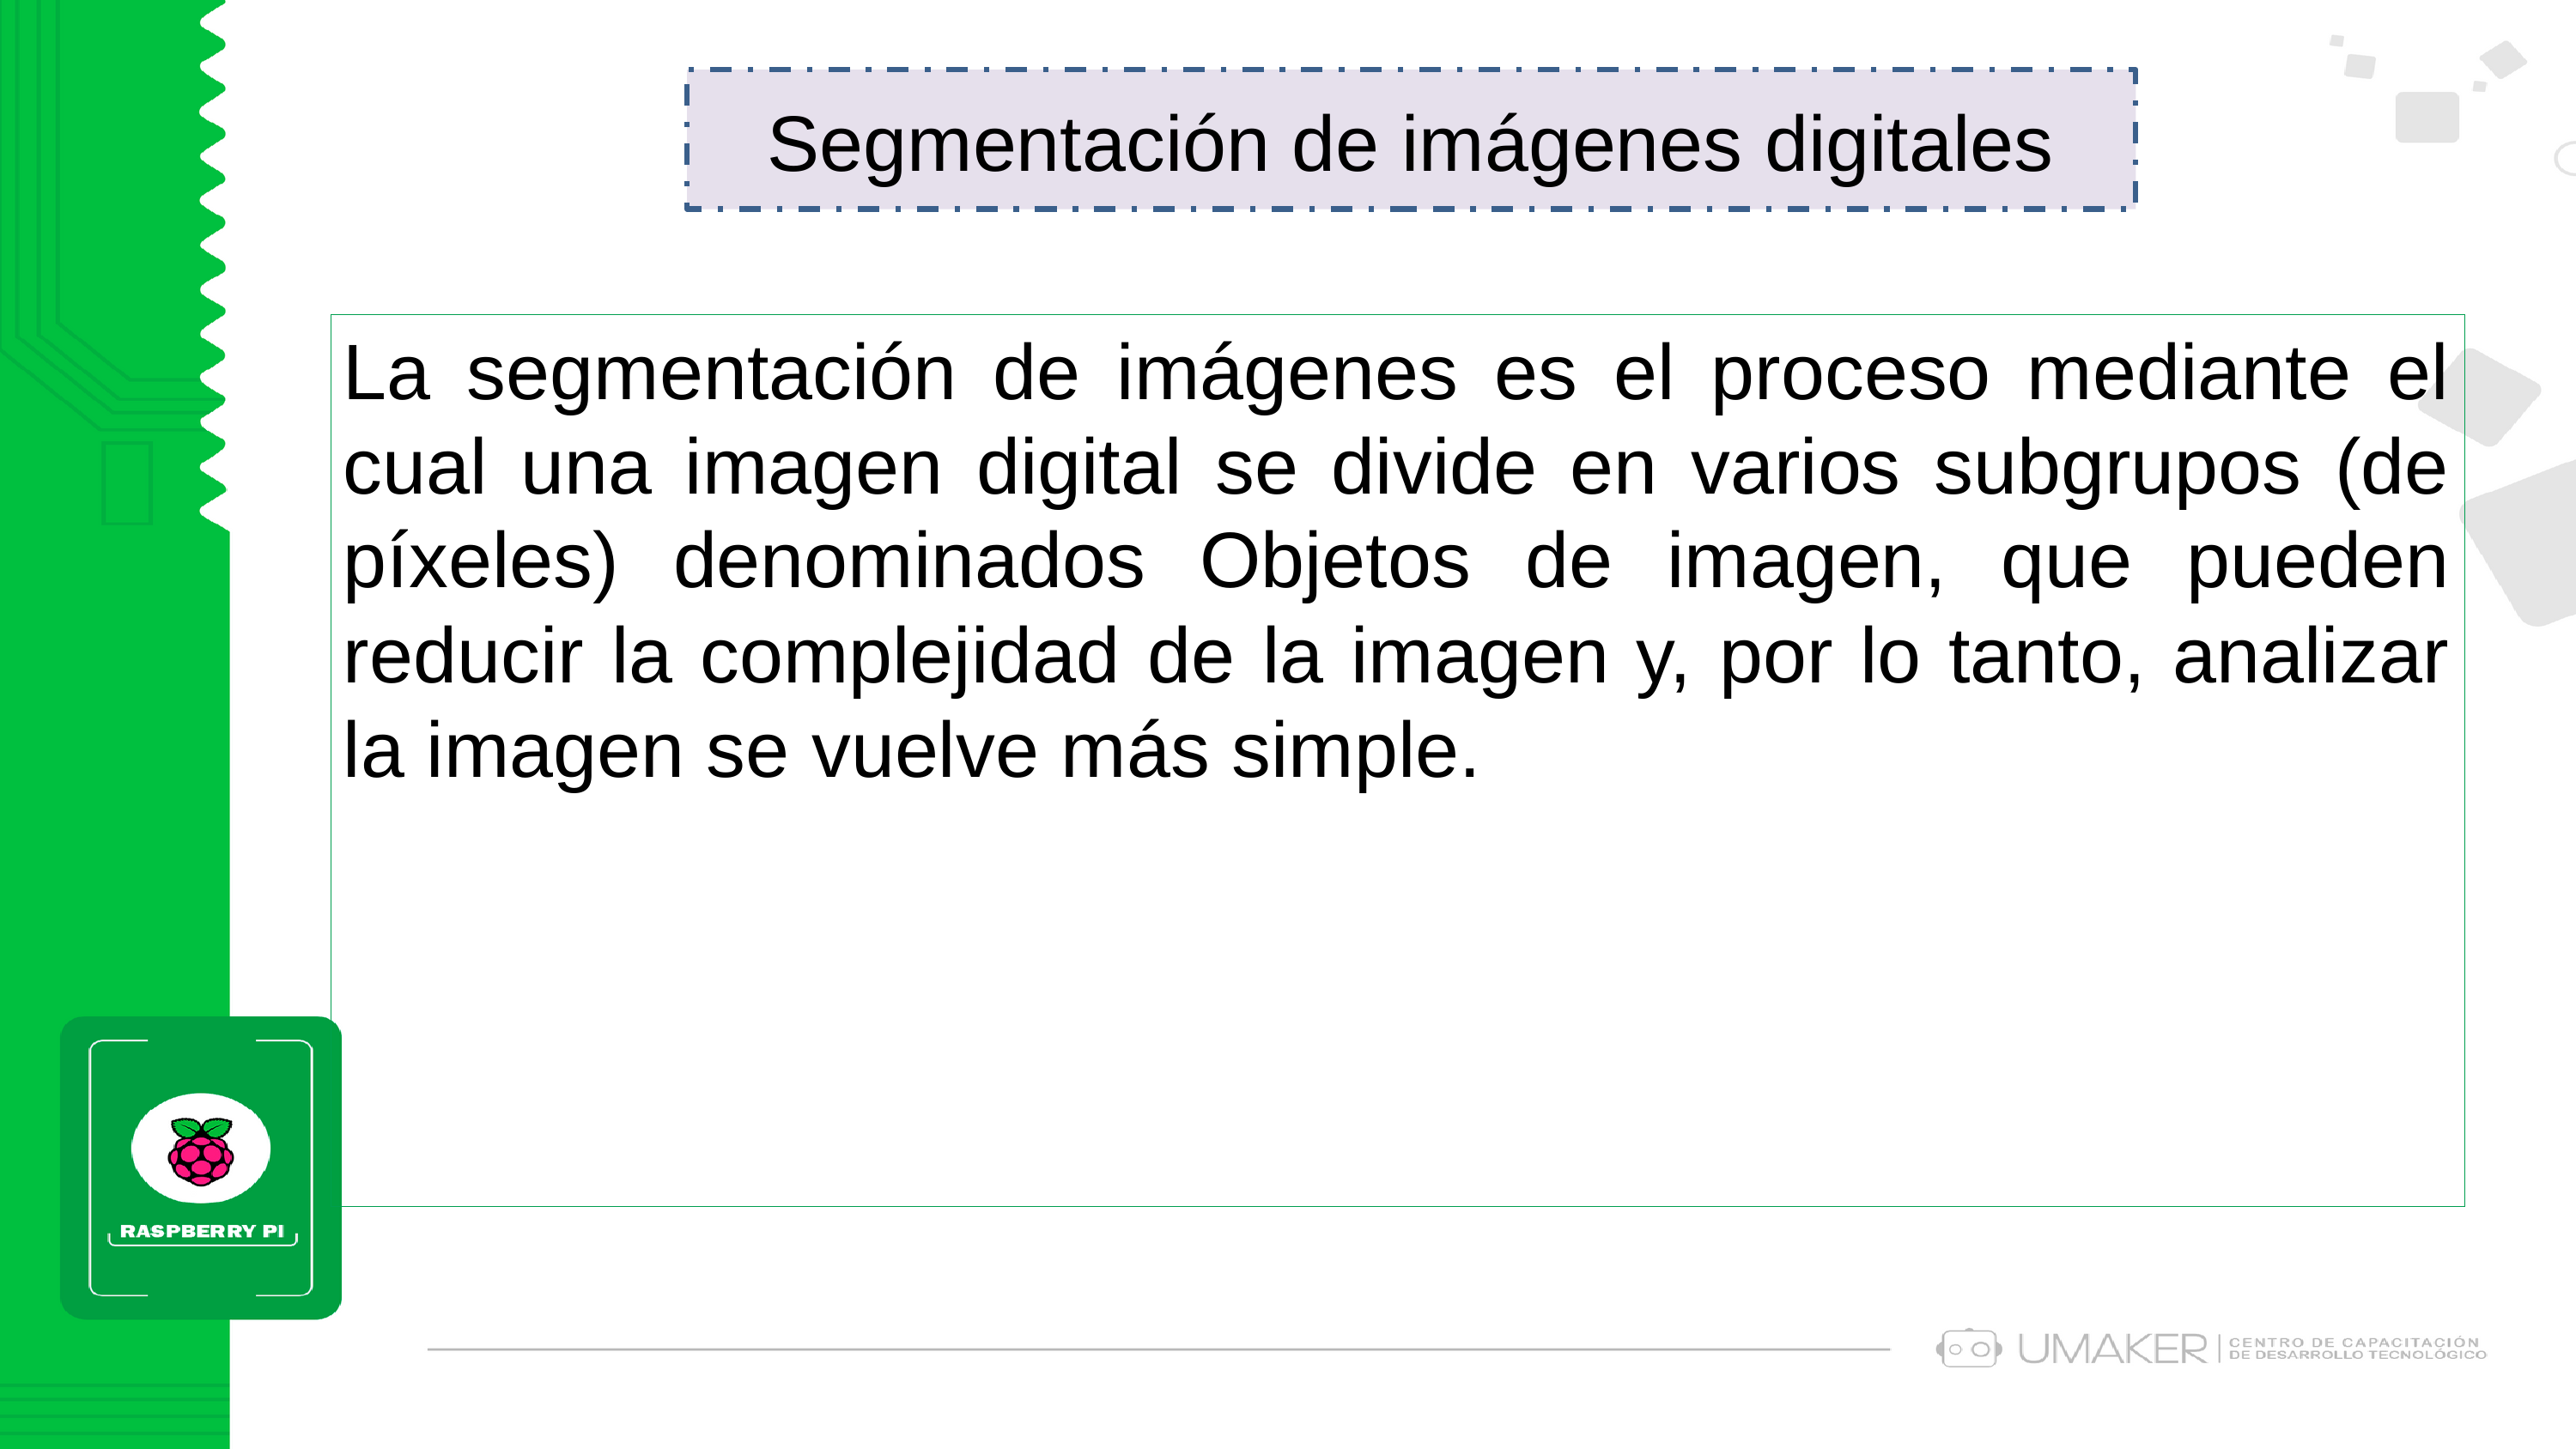

Segmentación de imágenes digitales
La segmentación de imágenes es el proceso mediante el cual una imagen digital se divide en varios subgrupos (de píxeles) denominados Objetos de imagen, que pueden reducir la complejidad de la imagen y, por lo tanto, analizar la imagen se vuelve más simple.